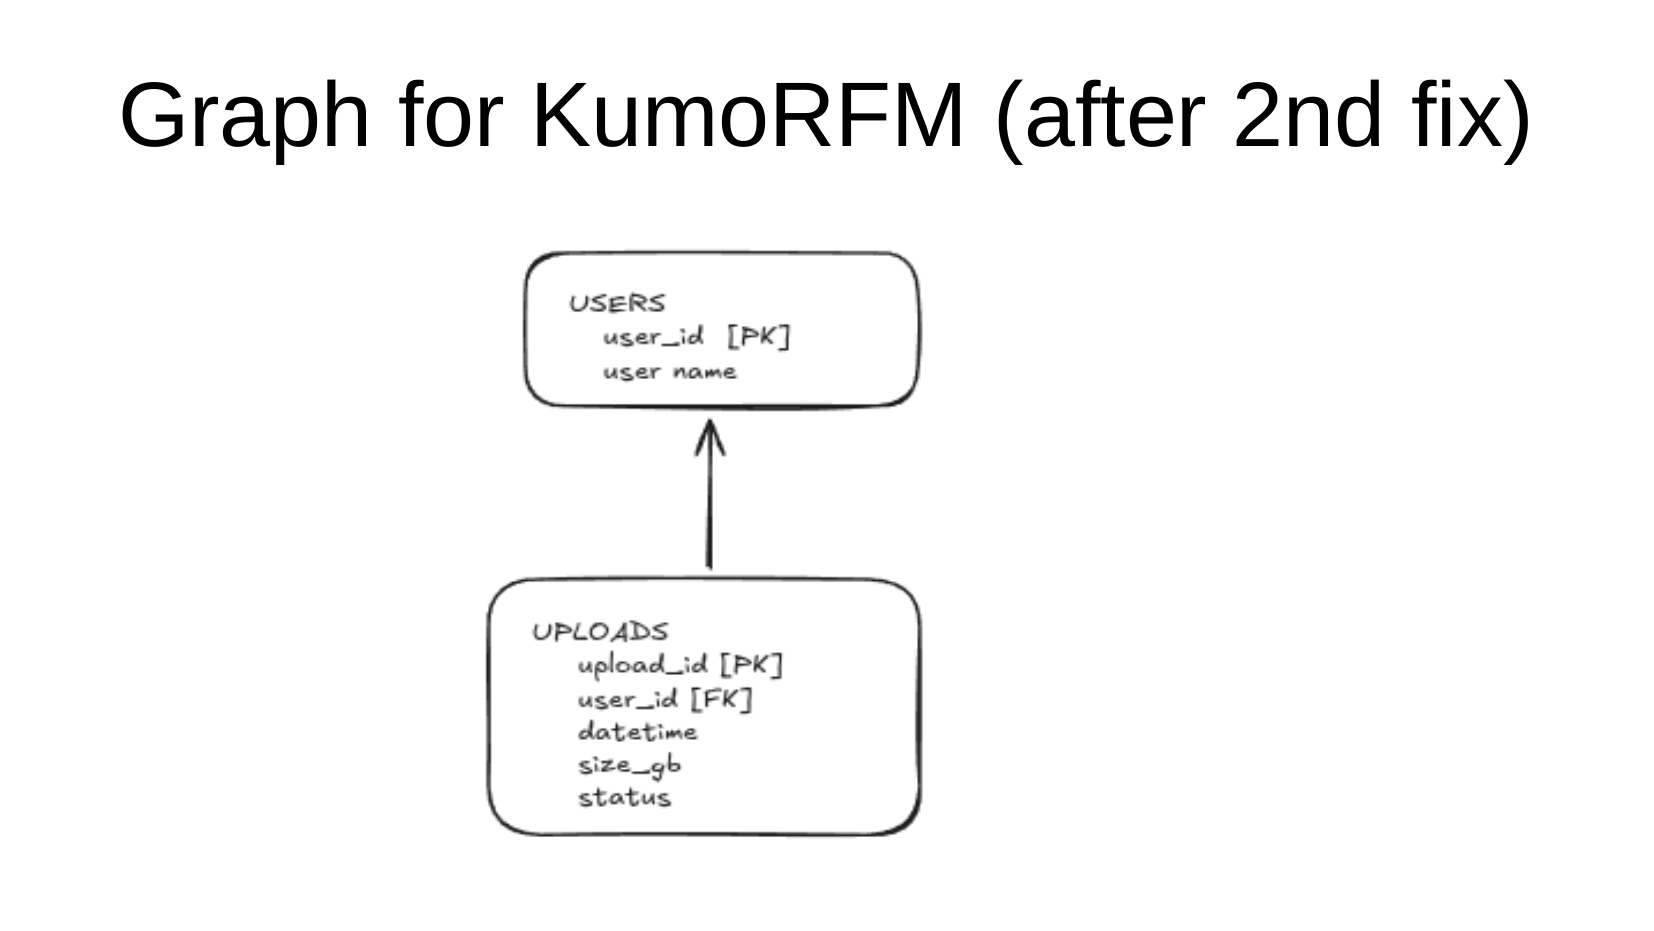

# Graph for KumoRFM (after 2nd fix)